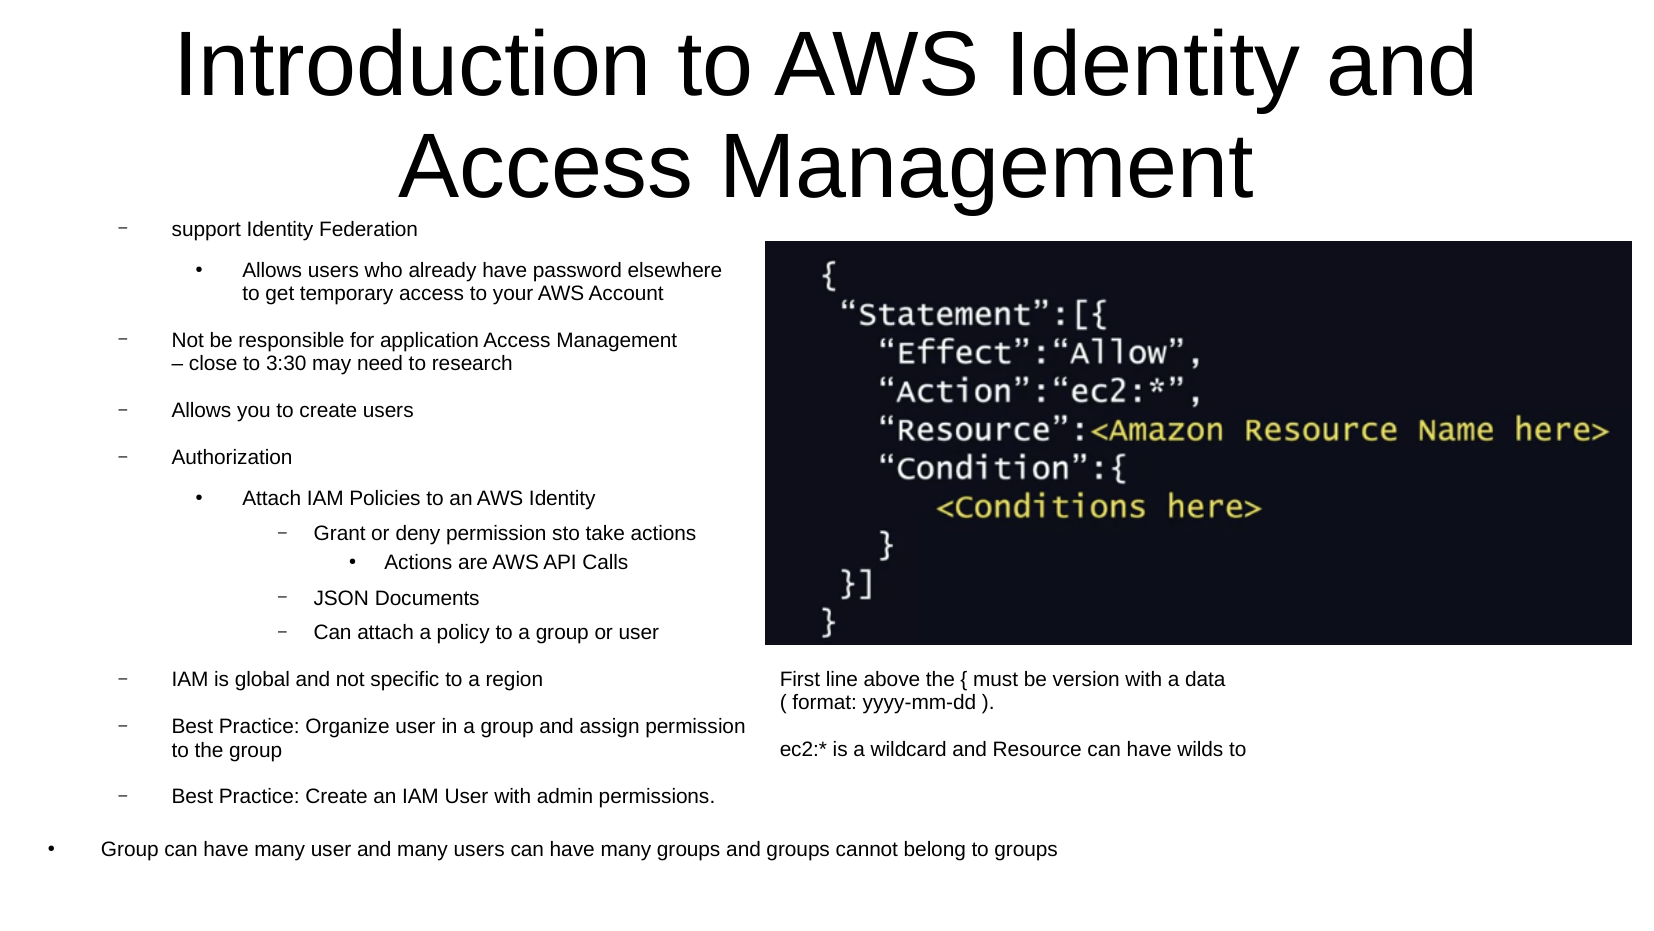

# Introduction to AWS Identity and Access Management
support Identity Federation
Allows users who already have password elsewhere
to get temporary access to your AWS Account
Not be responsible for application Access Management
– close to 3:30 may need to research
Allows you to create users
Authorization
Attach IAM Policies to an AWS Identity
Grant or deny permission sto take actions
Actions are AWS API Calls
JSON Documents
Can attach a policy to a group or user
IAM is global and not specific to a region
Best Practice: Organize user in a group and assign permission
to the group
Best Practice: Create an IAM User with admin permissions.
Group can have many user and many users can have many groups and groups cannot belong to groups
First line above the { must be version with a data ( format: yyyy-mm-dd ).
ec2:* is a wildcard and Resource can have wilds to